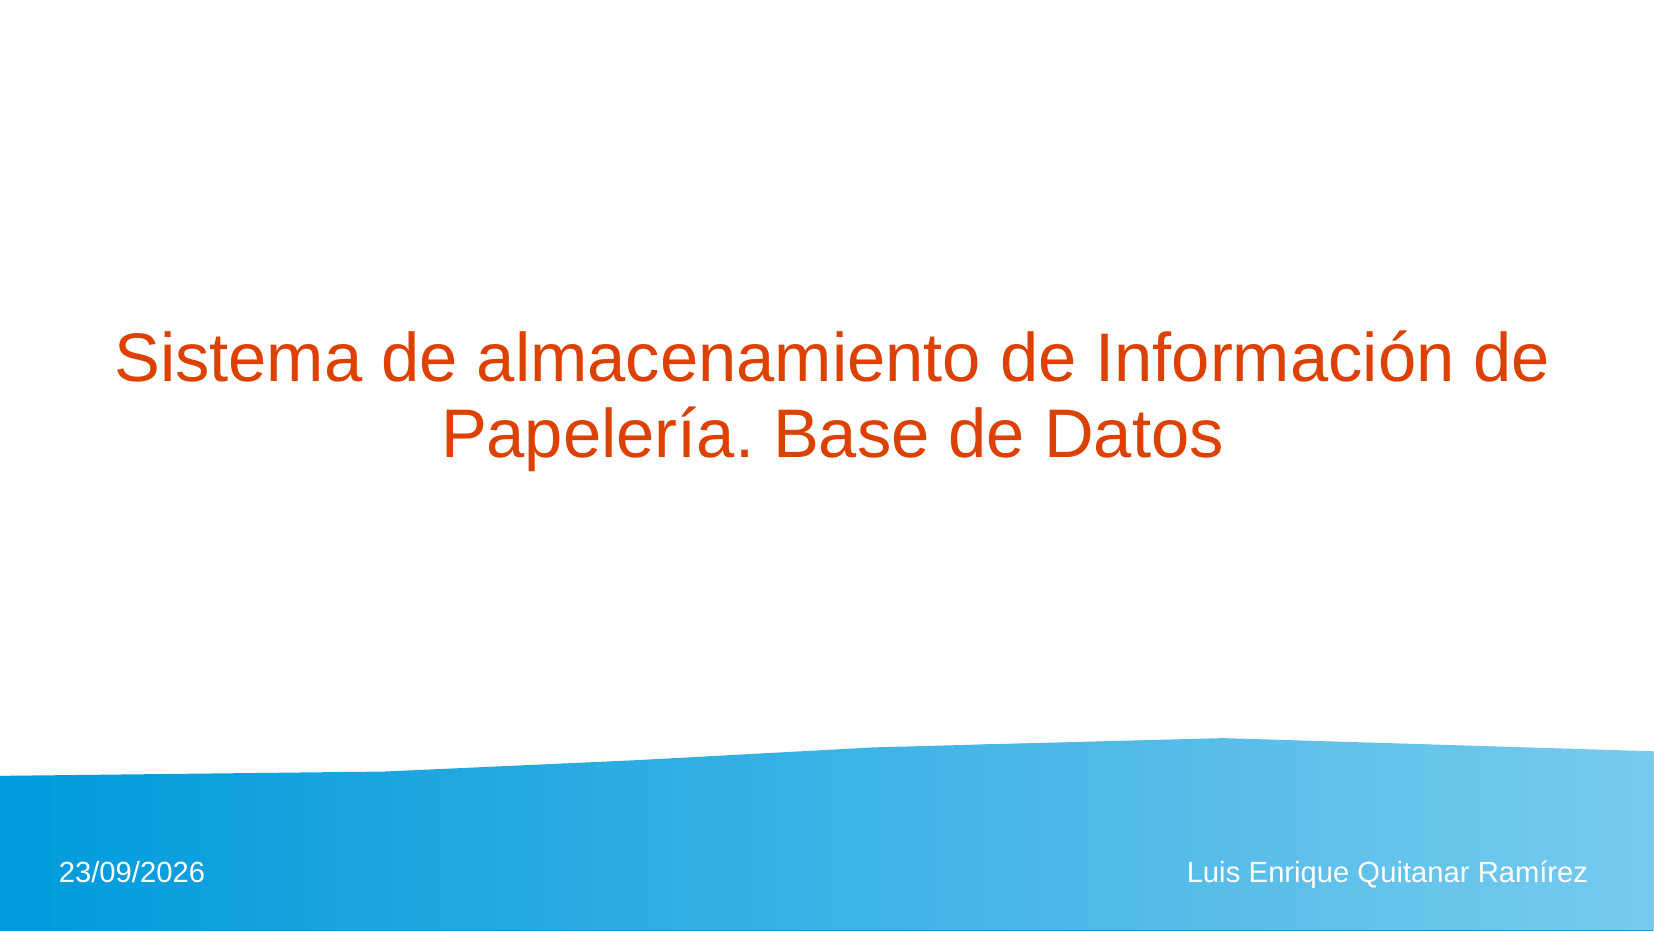

# Sistema de almacenamiento de Información de Papelería. Base de Datos